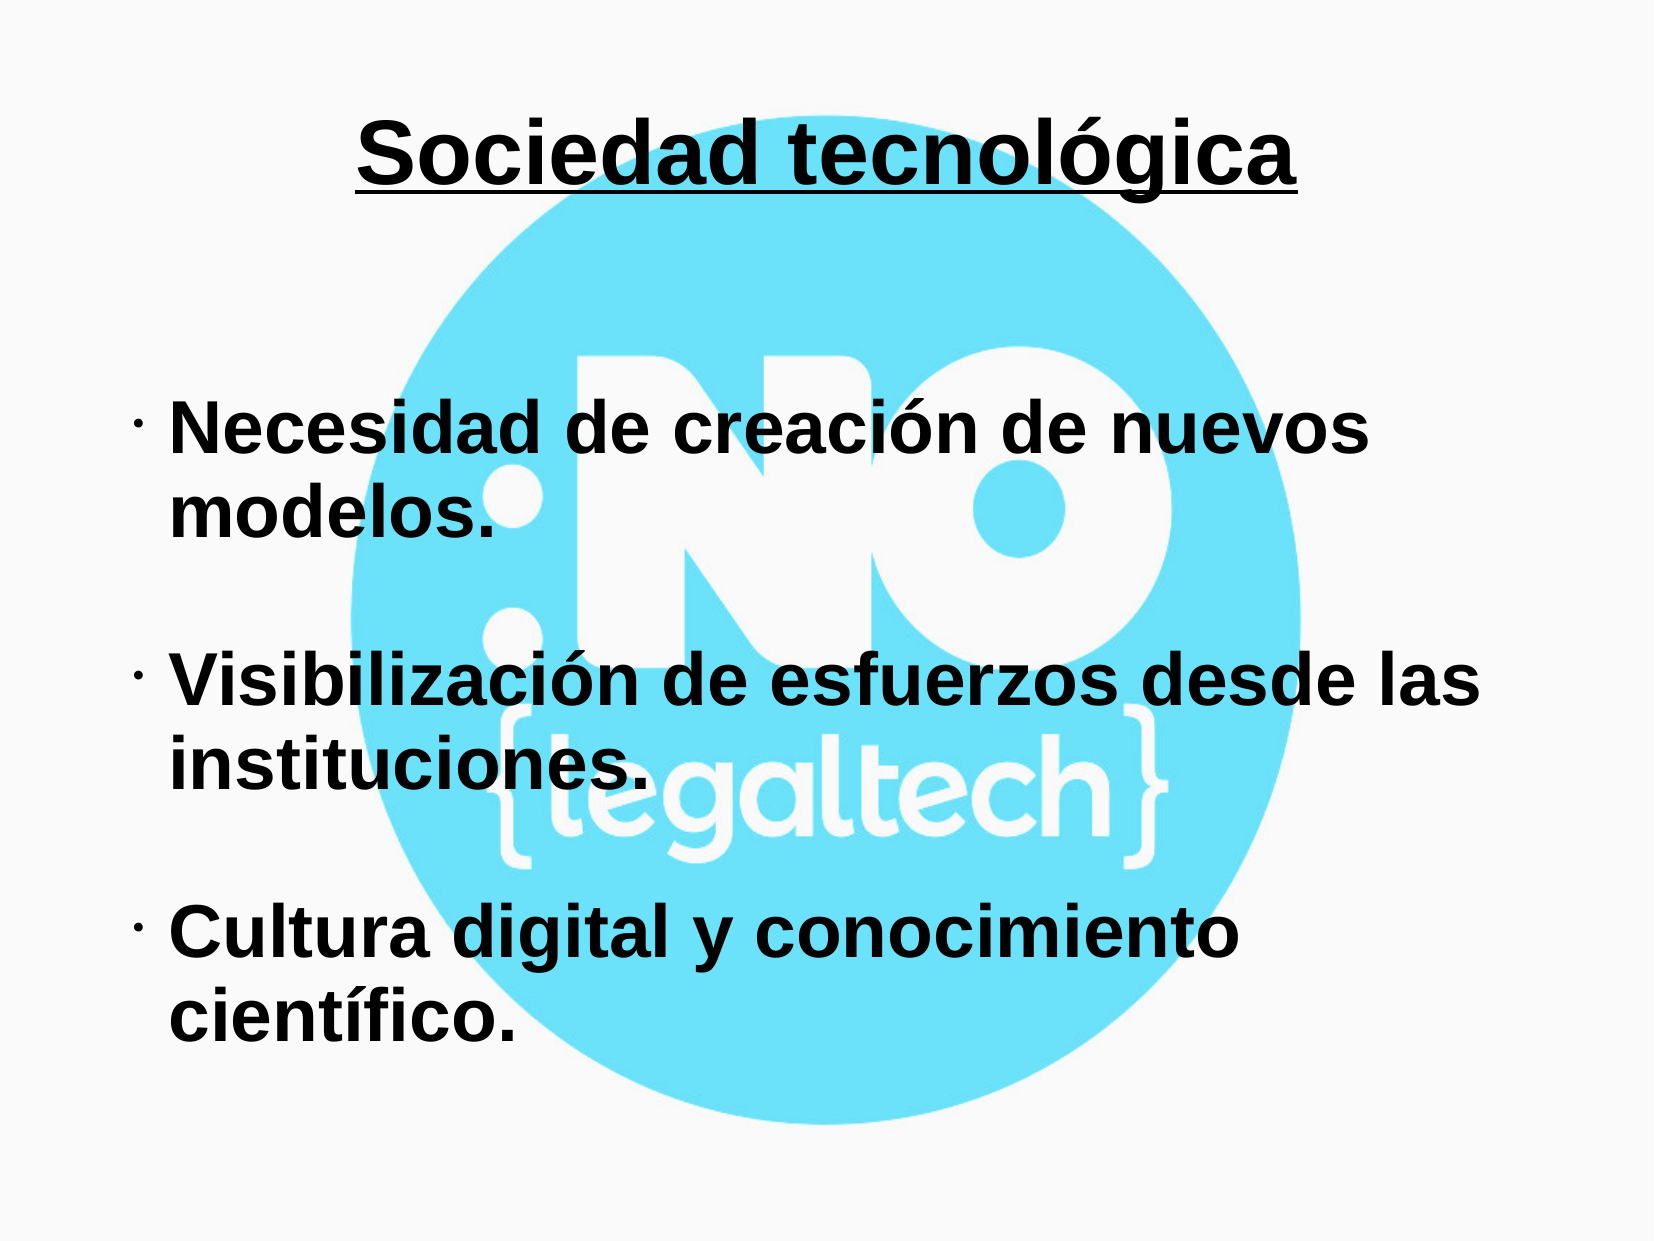

# Sociedad tecnológica
Necesidad de creación de nuevos modelos.
Visibilización de esfuerzos desde las instituciones.
Cultura digital y conocimiento científico.